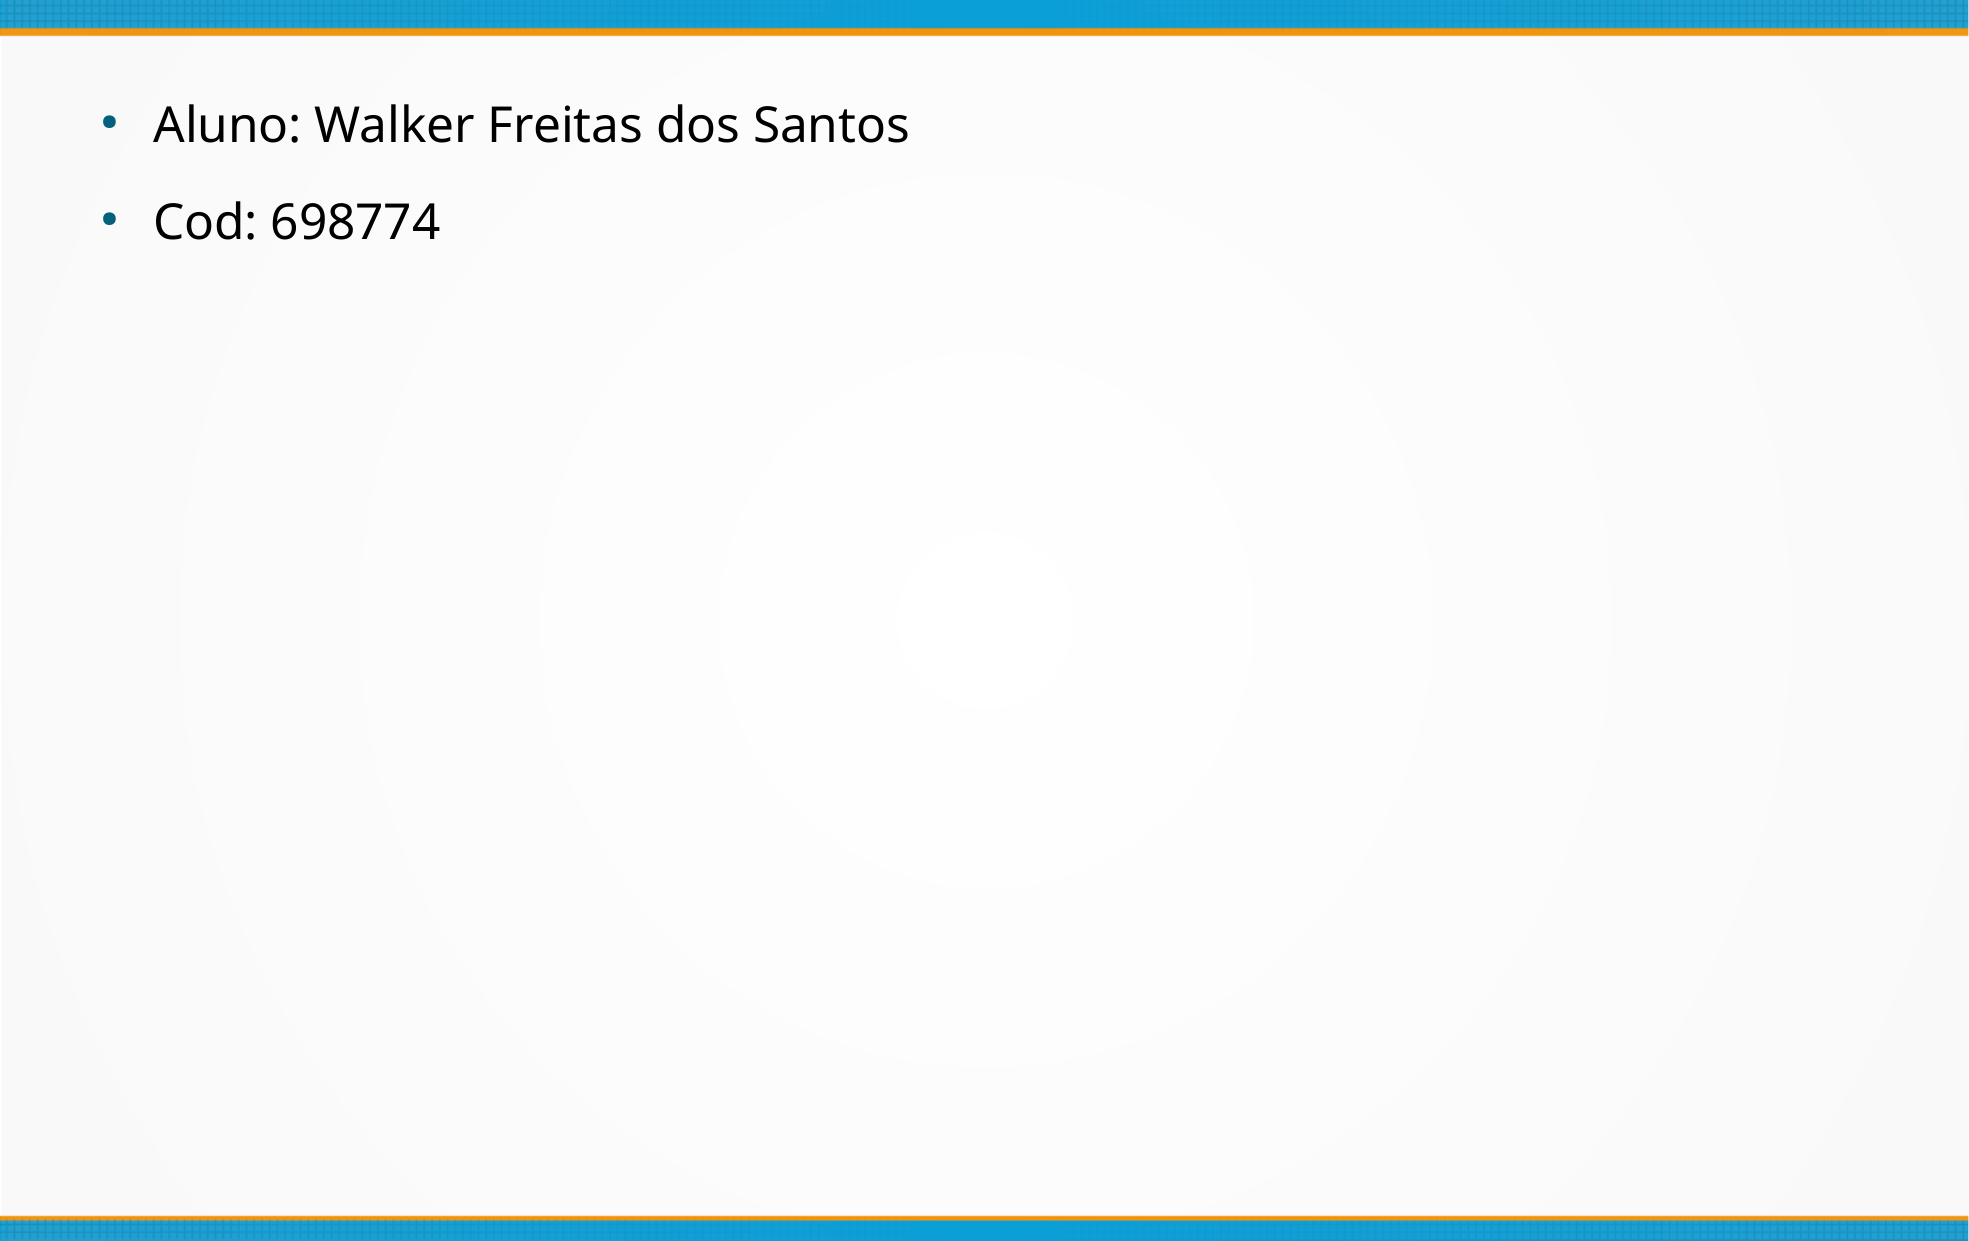

# Aluno: Walker Freitas dos Santos
Cod: 698774